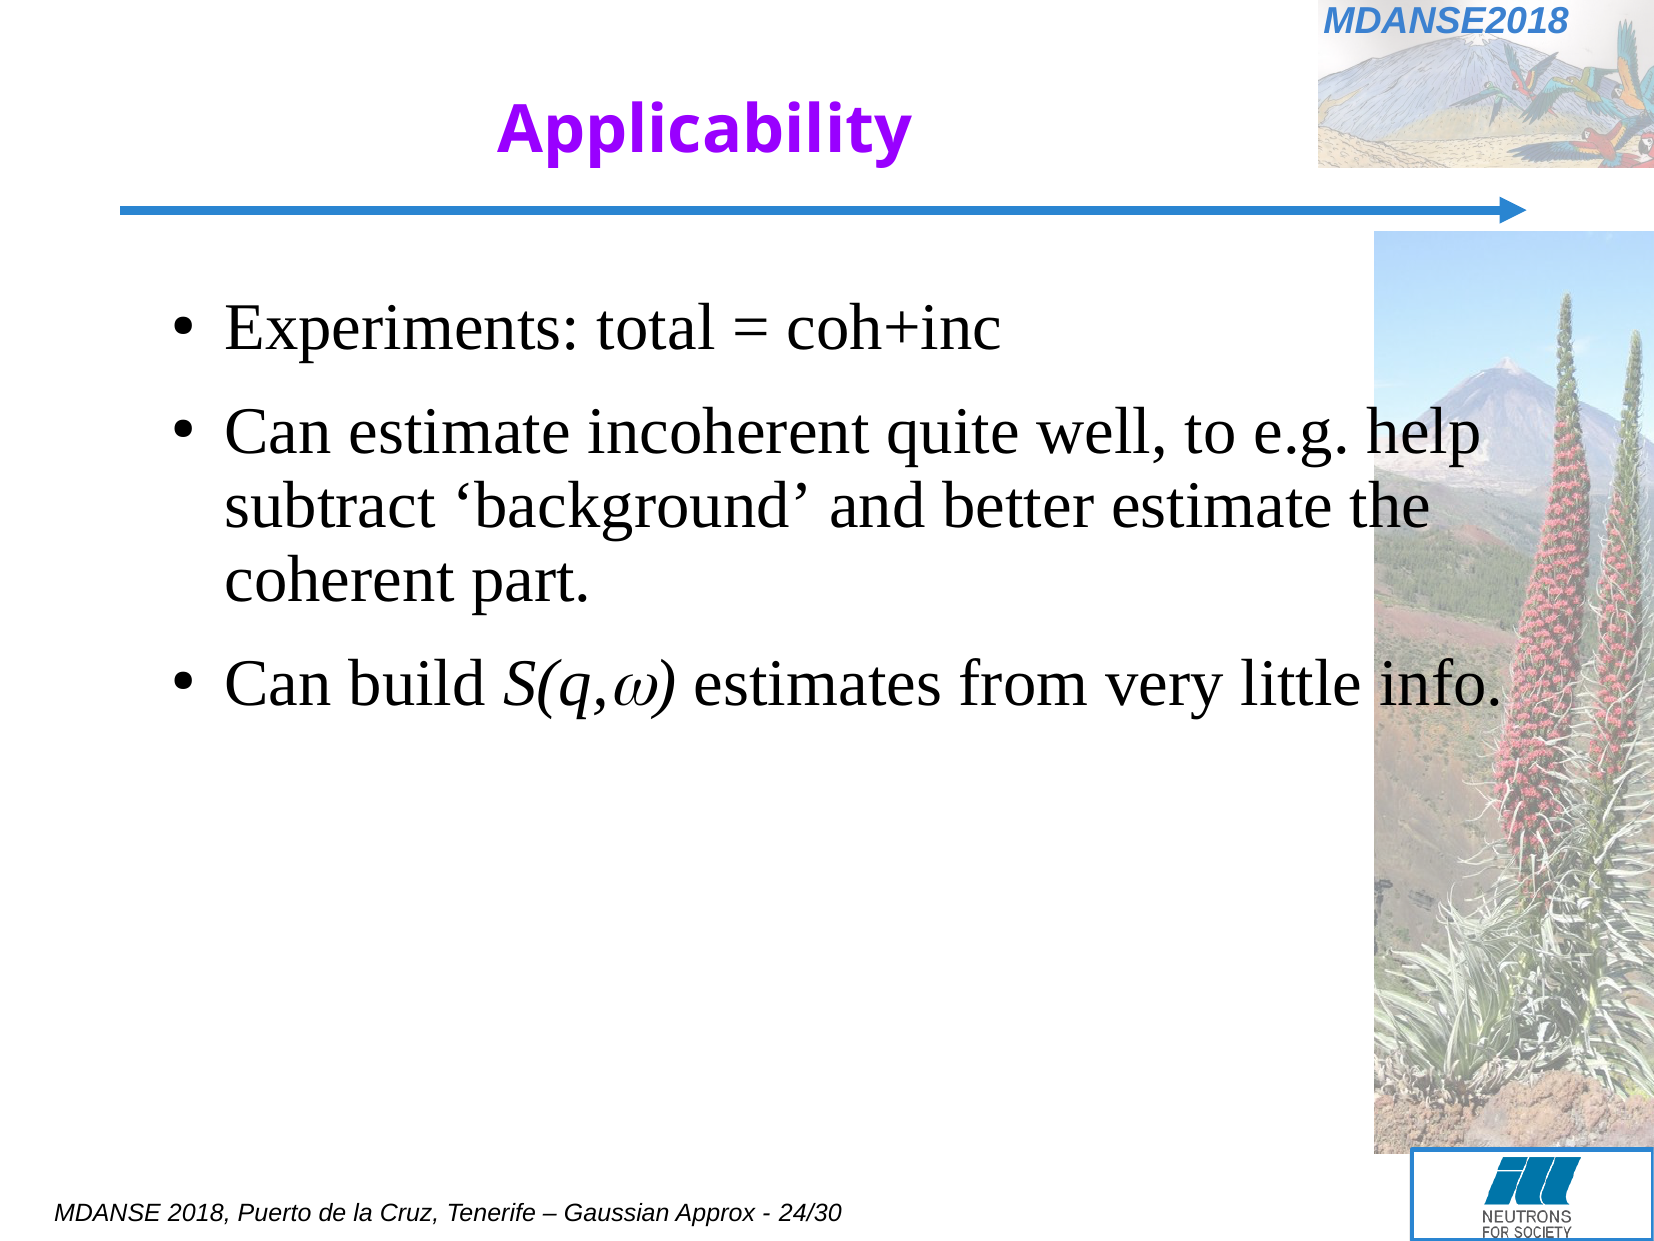

# Applicability
Experiments: total = coh+inc
Can estimate incoherent quite well, to e.g. help subtract ‘background’ and better estimate the coherent part.
Can build S(q,w) estimates from very little info.